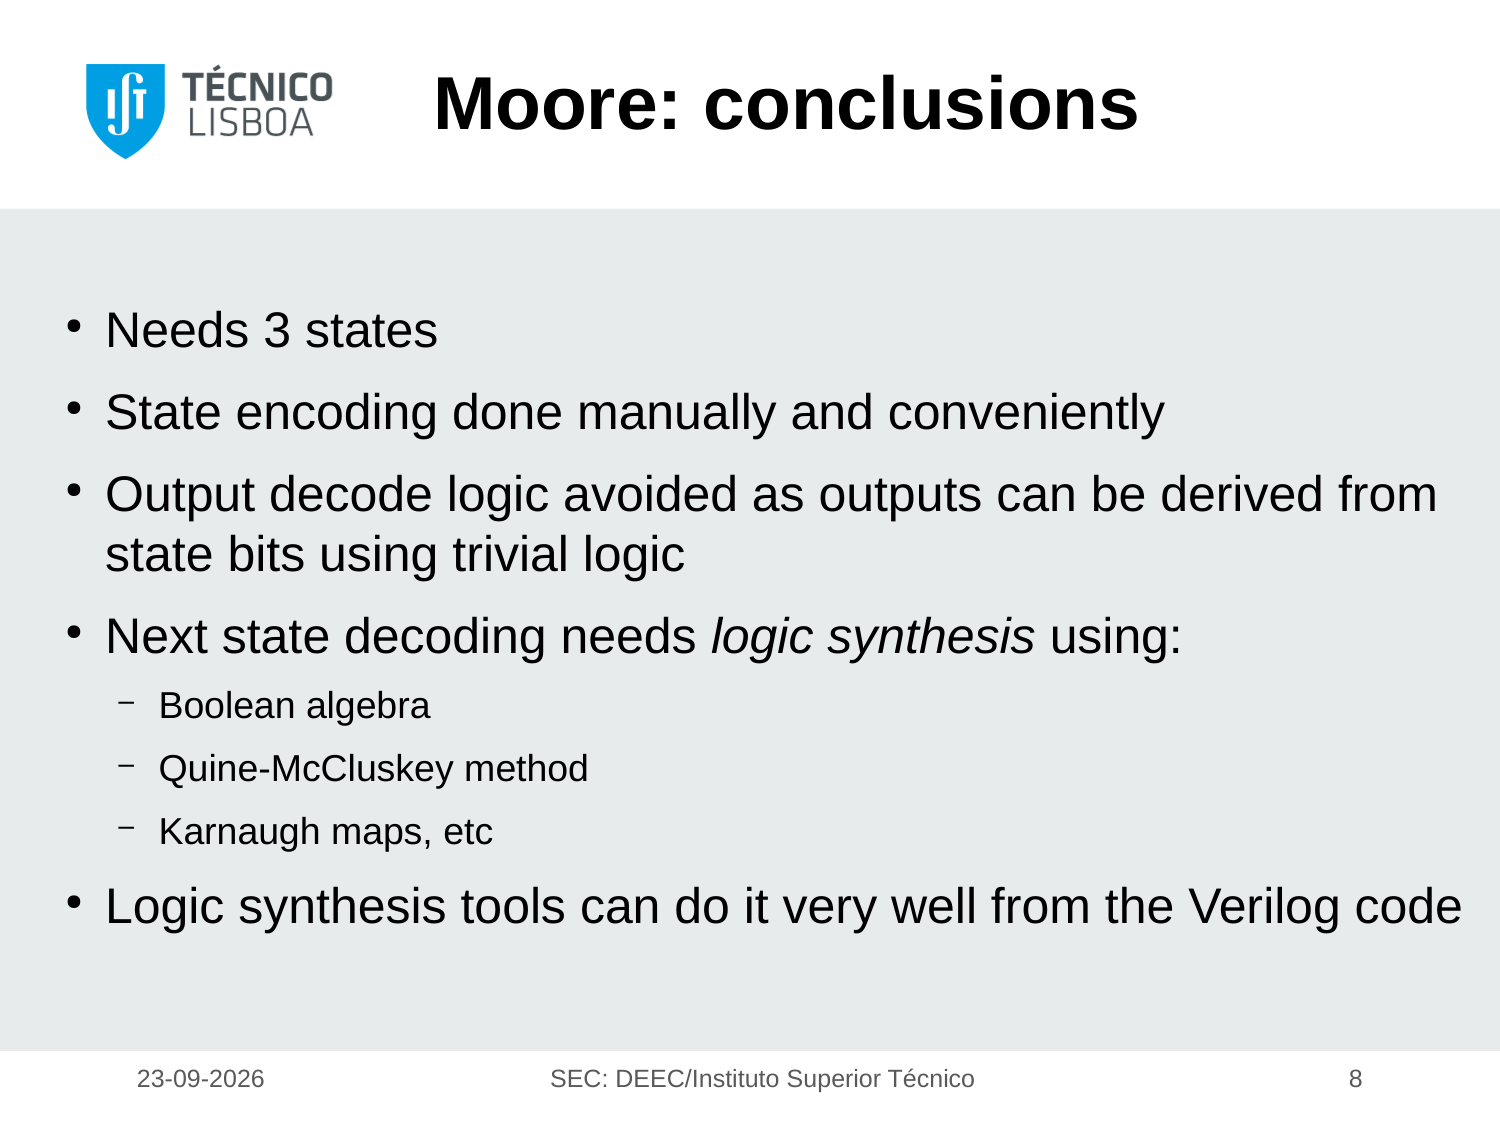

# Moore: conclusions
Needs 3 states
State encoding done manually and conveniently
Output decode logic avoided as outputs can be derived from state bits using trivial logic
Next state decoding needs logic synthesis using:
Boolean algebra
Quine-McCluskey method
Karnaugh maps, etc
Logic synthesis tools can do it very well from the Verilog code
8